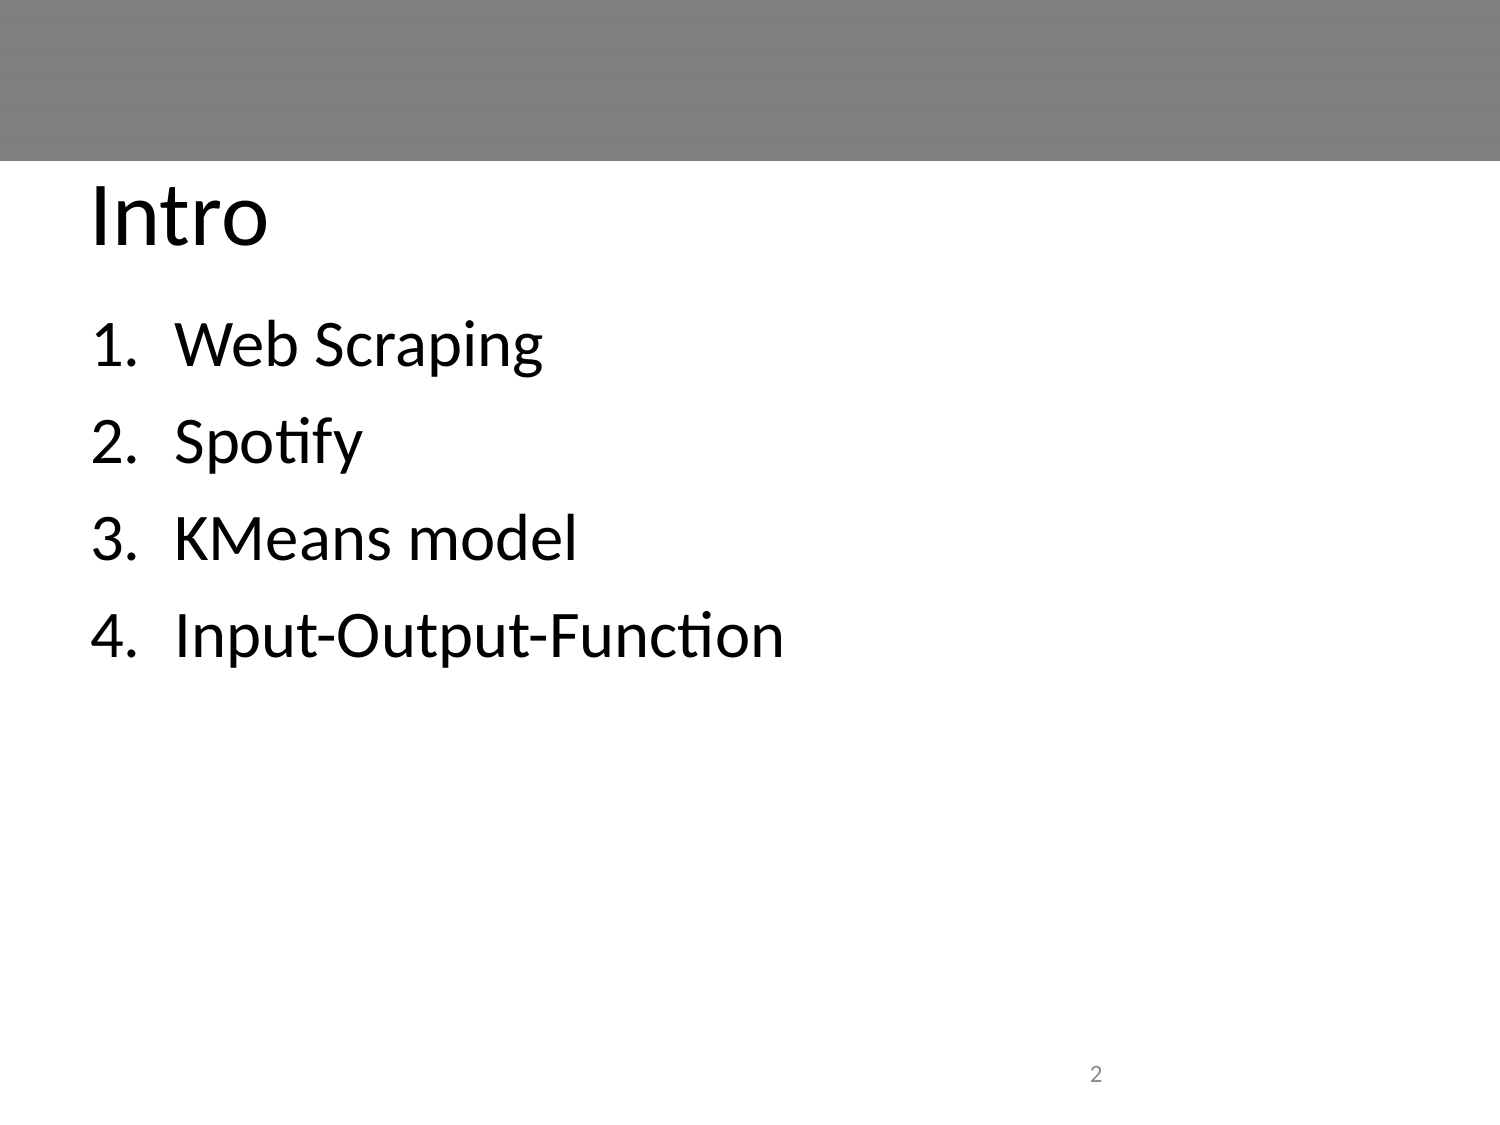

# Intro
Web Scraping
Spotify
KMeans model
Input-Output-Function
2